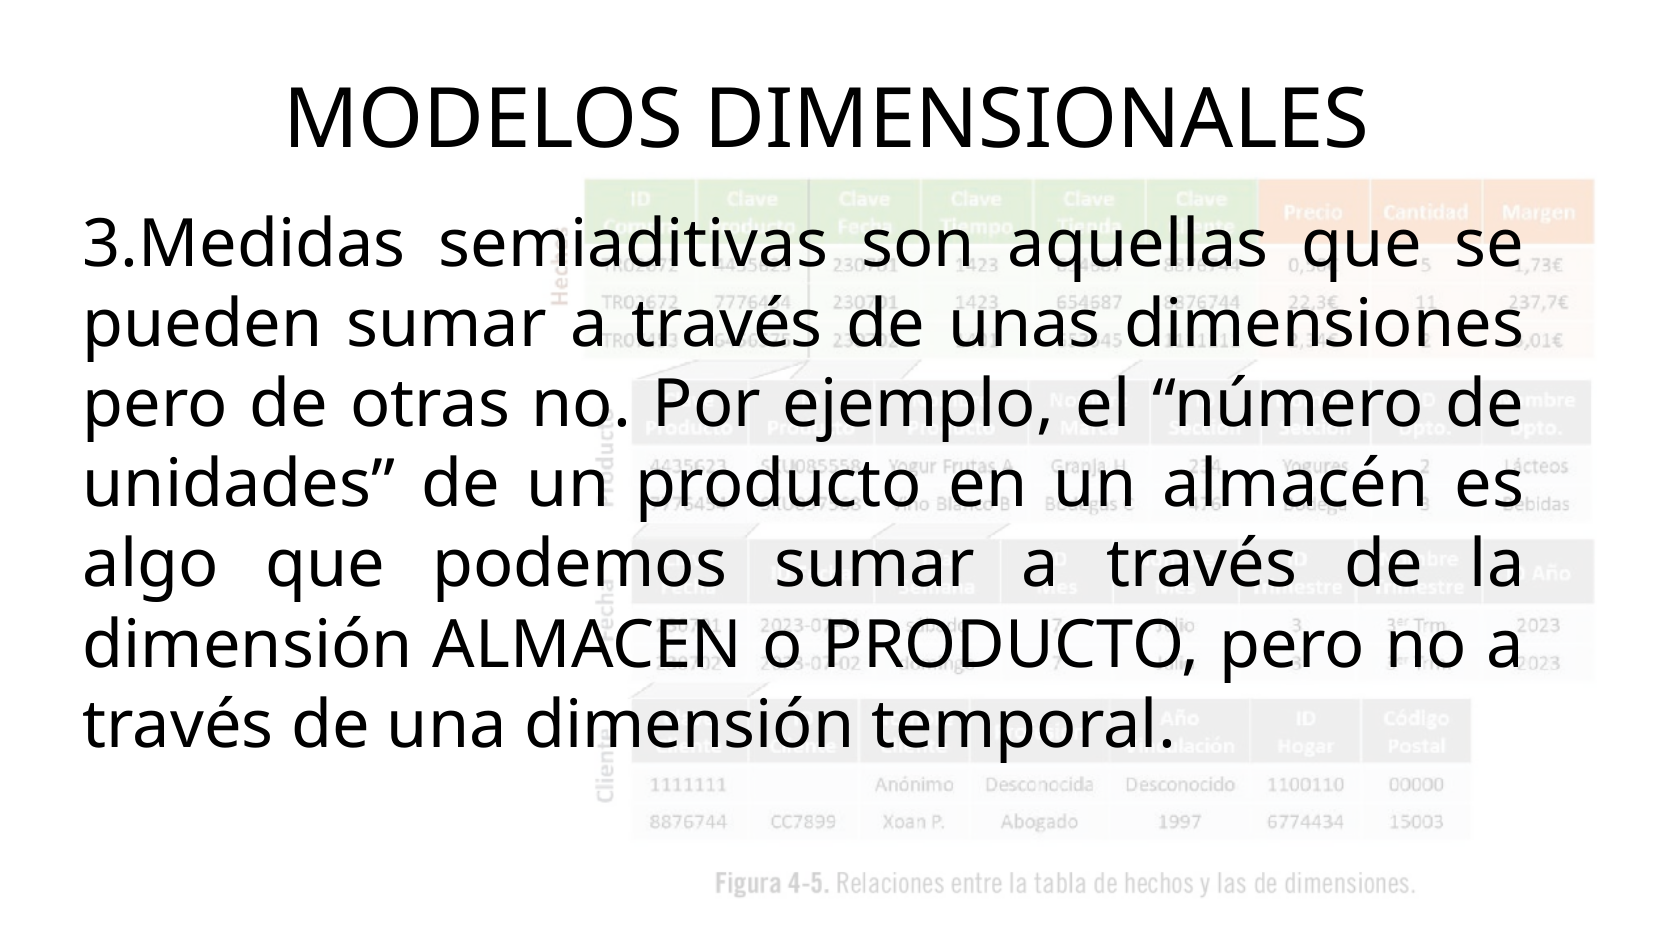

# MODELOS DIMENSIONALES
Medidas semiaditivas son aquellas que se pueden sumar a través de unas dimensiones pero de otras no. Por ejemplo, el “número de unidades” de un producto en un almacén es algo que podemos sumar a través de la dimensión ALMACEN o PRODUCTO, pero no a través de una dimensión temporal.